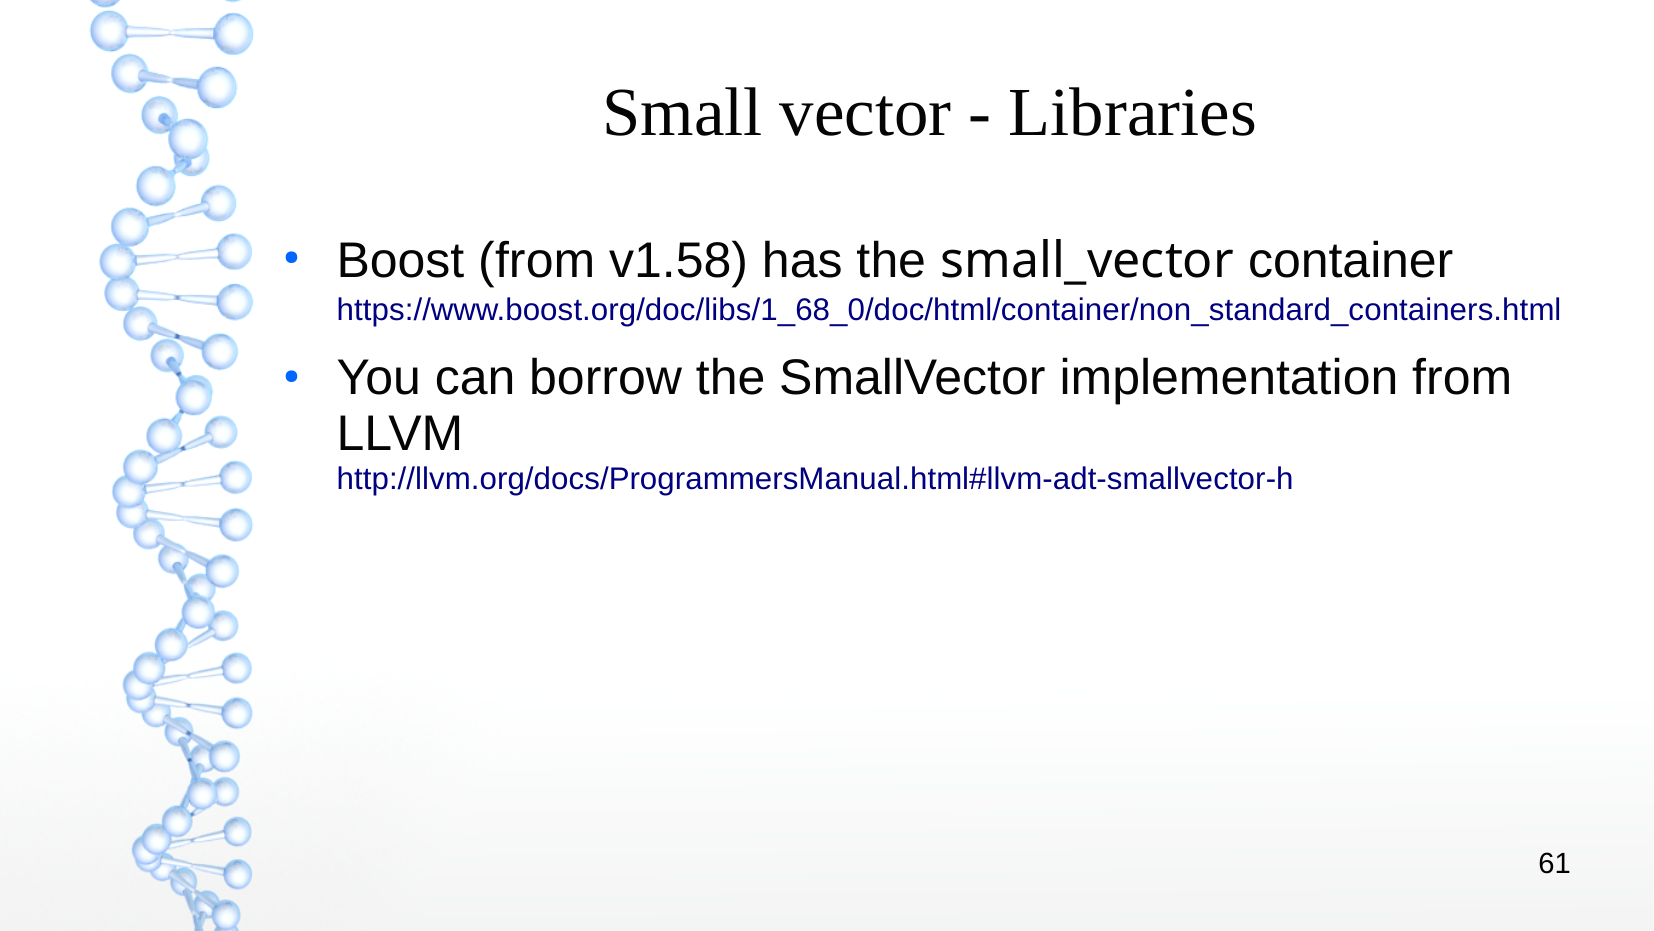

# Small vector - Libraries
Boost (from v1.58) has the small_vector container
https://www.boost.org/doc/libs/1_68_0/doc/html/container/non_standard_containers.html
You can borrow the SmallVector implementation from LLVM
http://llvm.org/docs/ProgrammersManual.html#llvm-adt-smallvector-h
61